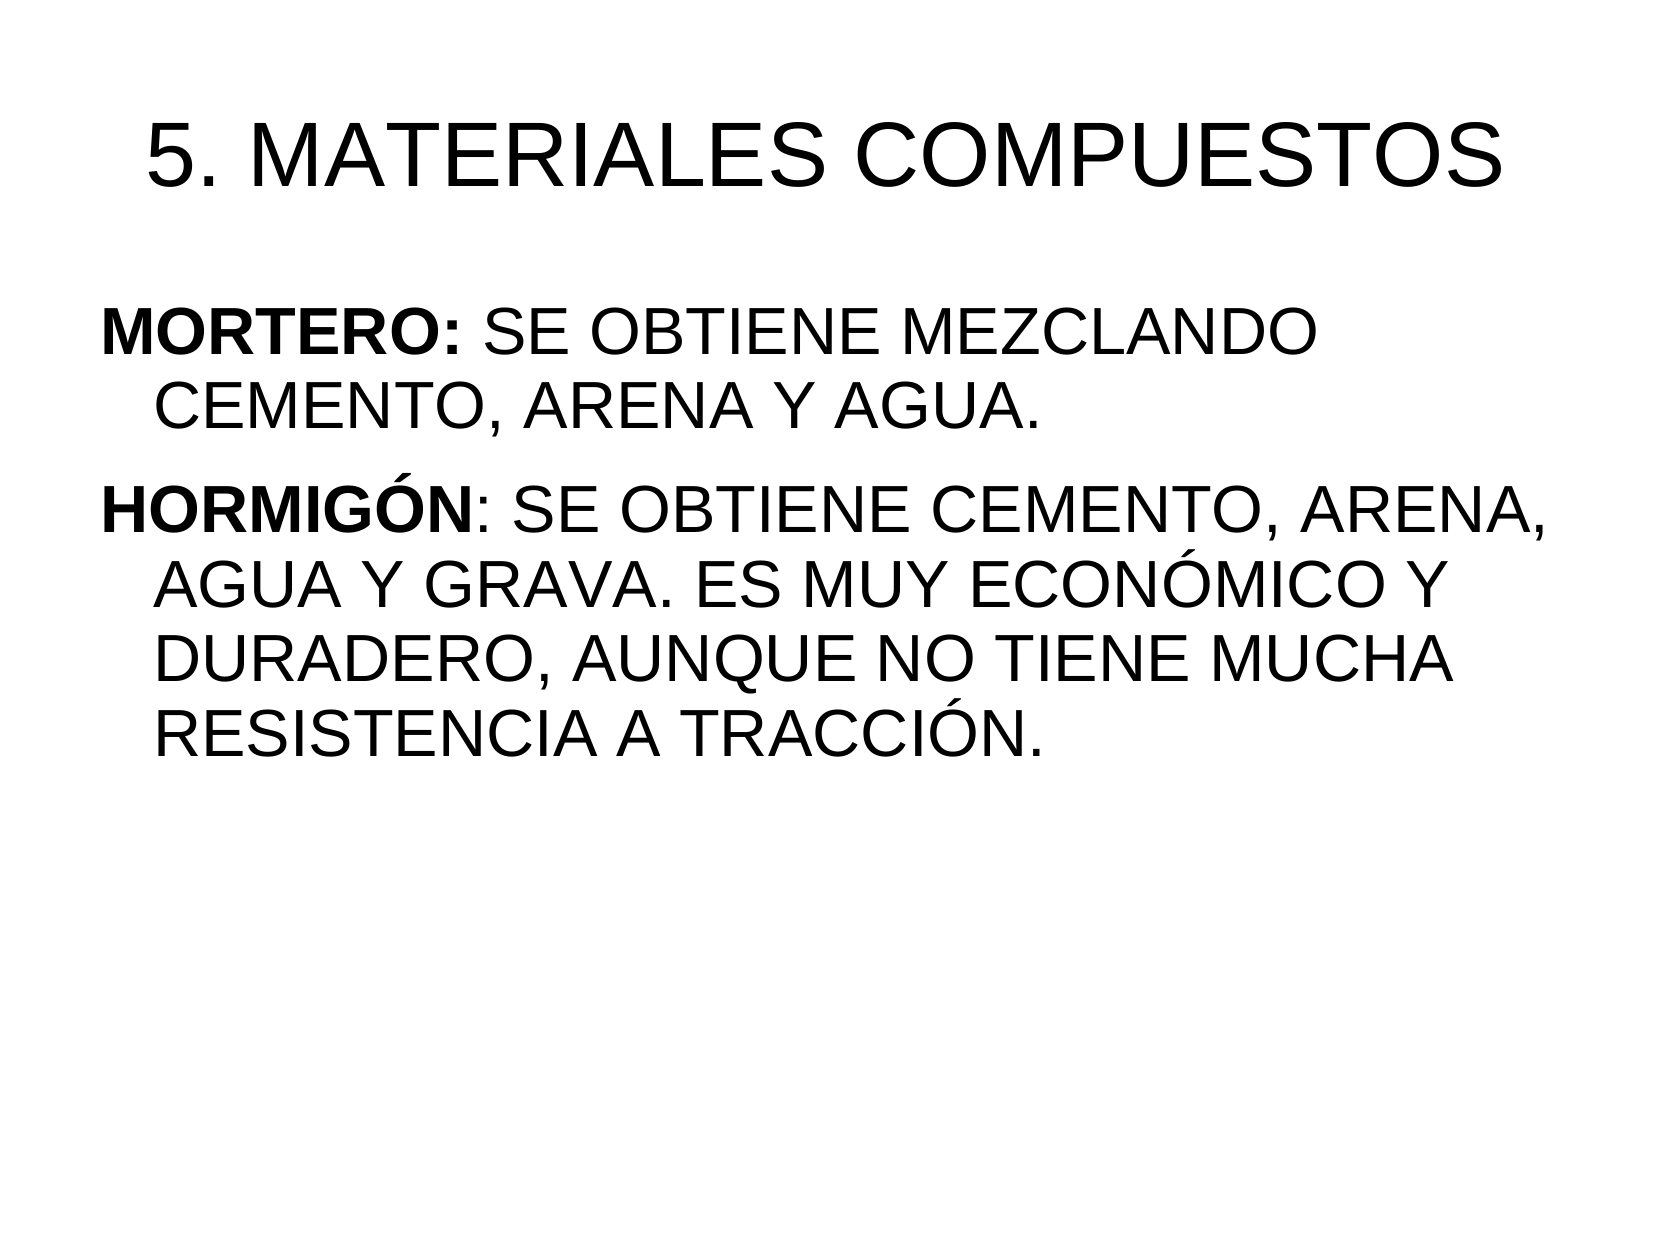

# 5. MATERIALES COMPUESTOS
MORTERO: SE OBTIENE MEZCLANDO CEMENTO, ARENA Y AGUA.
HORMIGÓN: SE OBTIENE CEMENTO, ARENA, AGUA Y GRAVA. ES MUY ECONÓMICO Y DURADERO, AUNQUE NO TIENE MUCHA RESISTENCIA A TRACCIÓN.